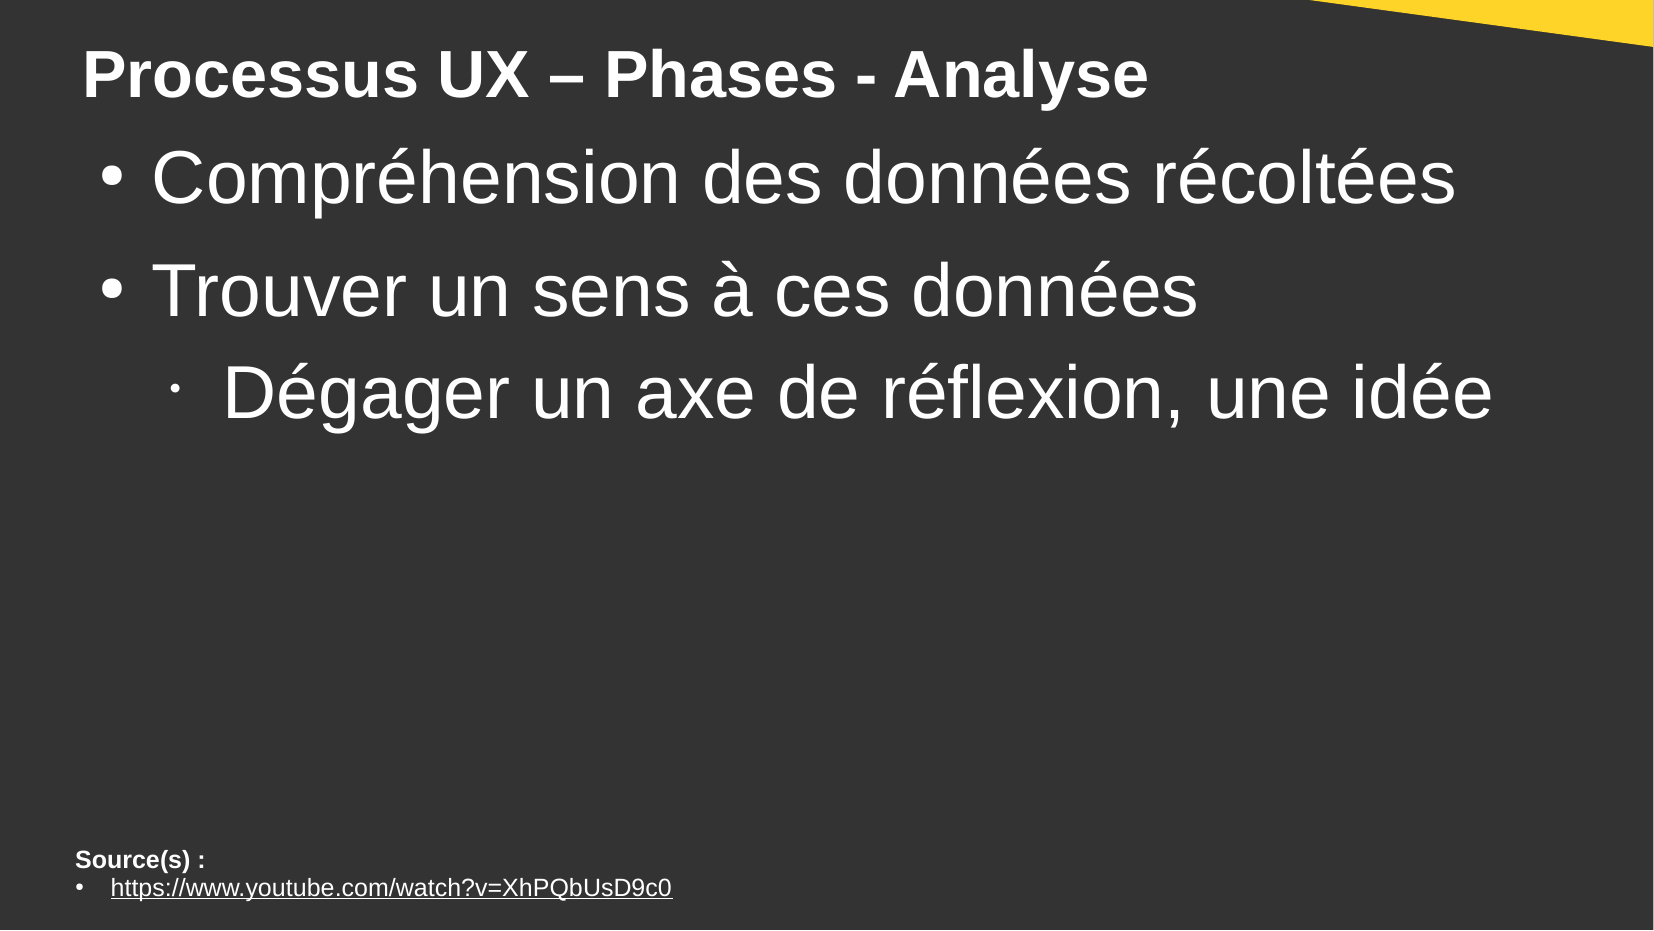

# Processus UX – Phases - Analyse
Compréhension des données récoltées
Trouver un sens à ces données
Dégager un axe de réflexion, une idée
Source(s) :
https://www.youtube.com/watch?v=XhPQbUsD9c0